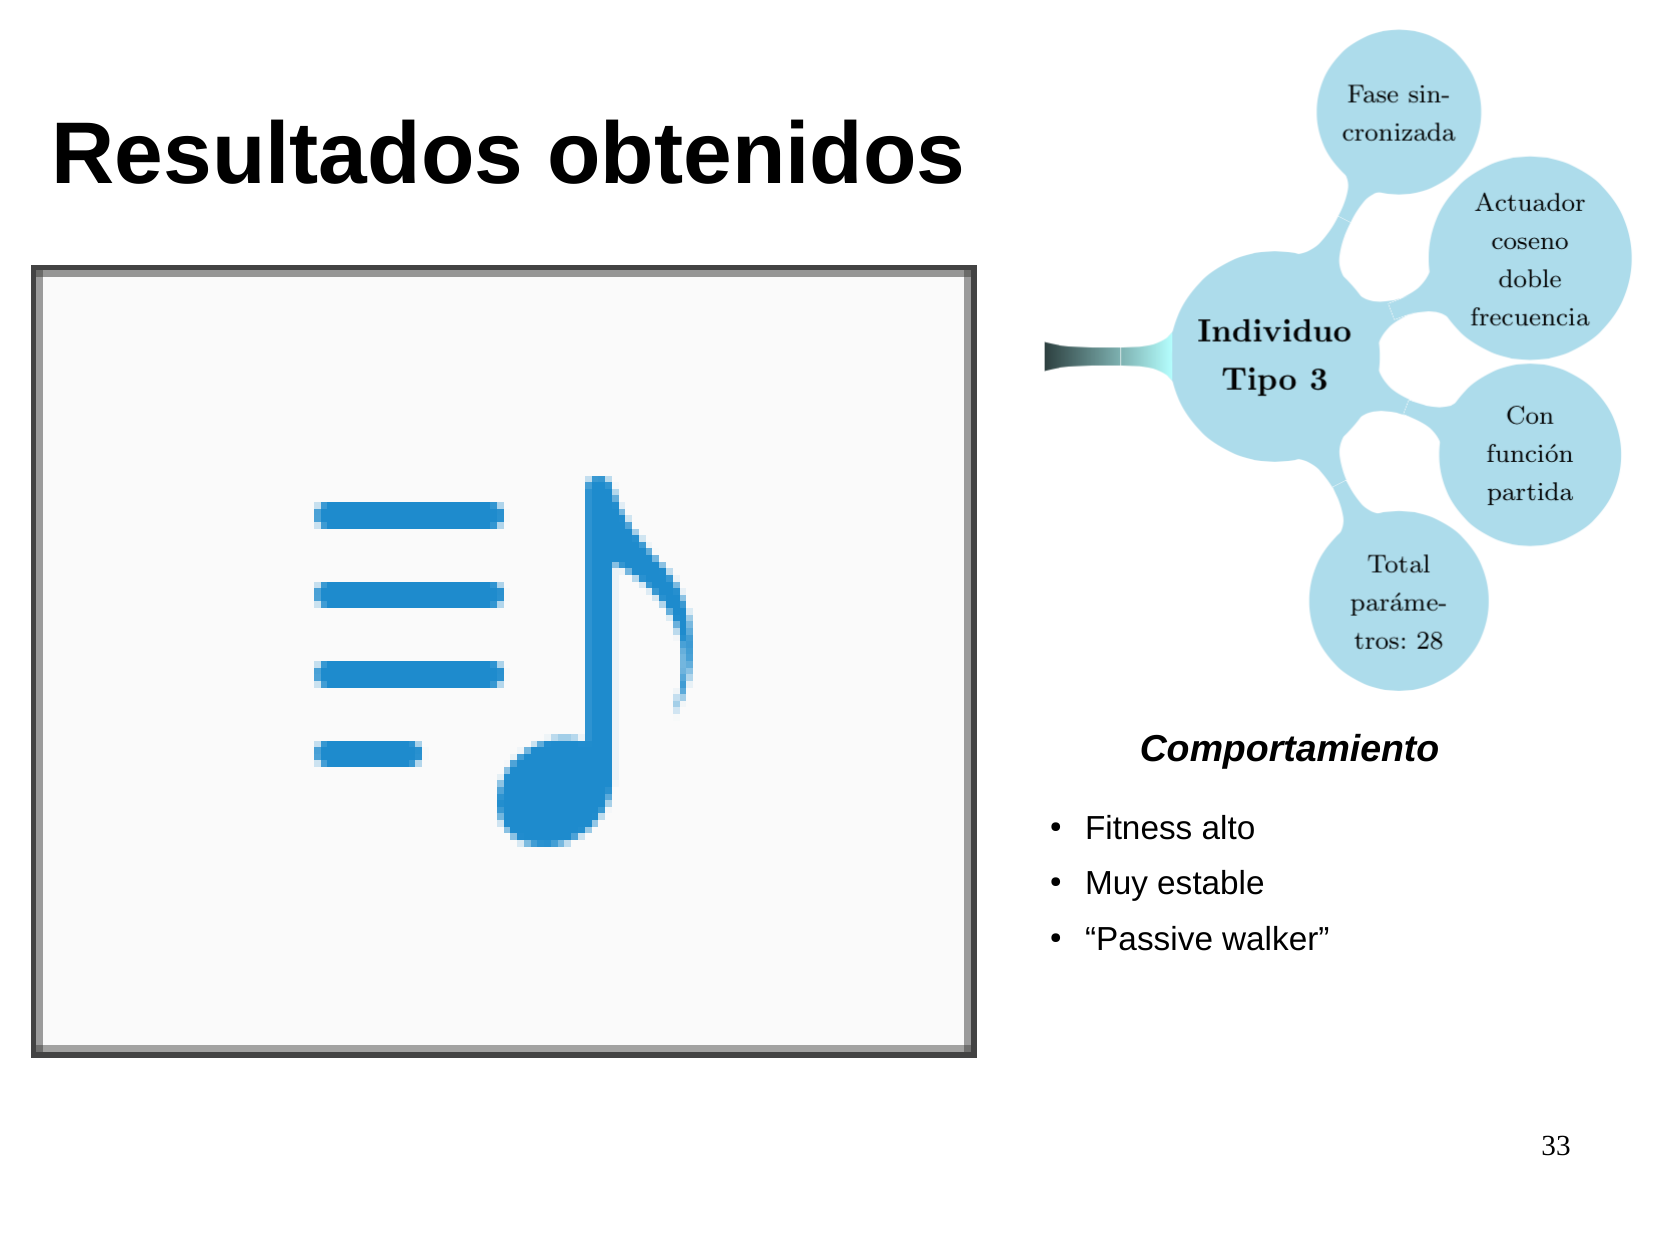

# Resultados obtenidos
Comportamiento
Fitness alto
Muy estable
“Passive walker”
33